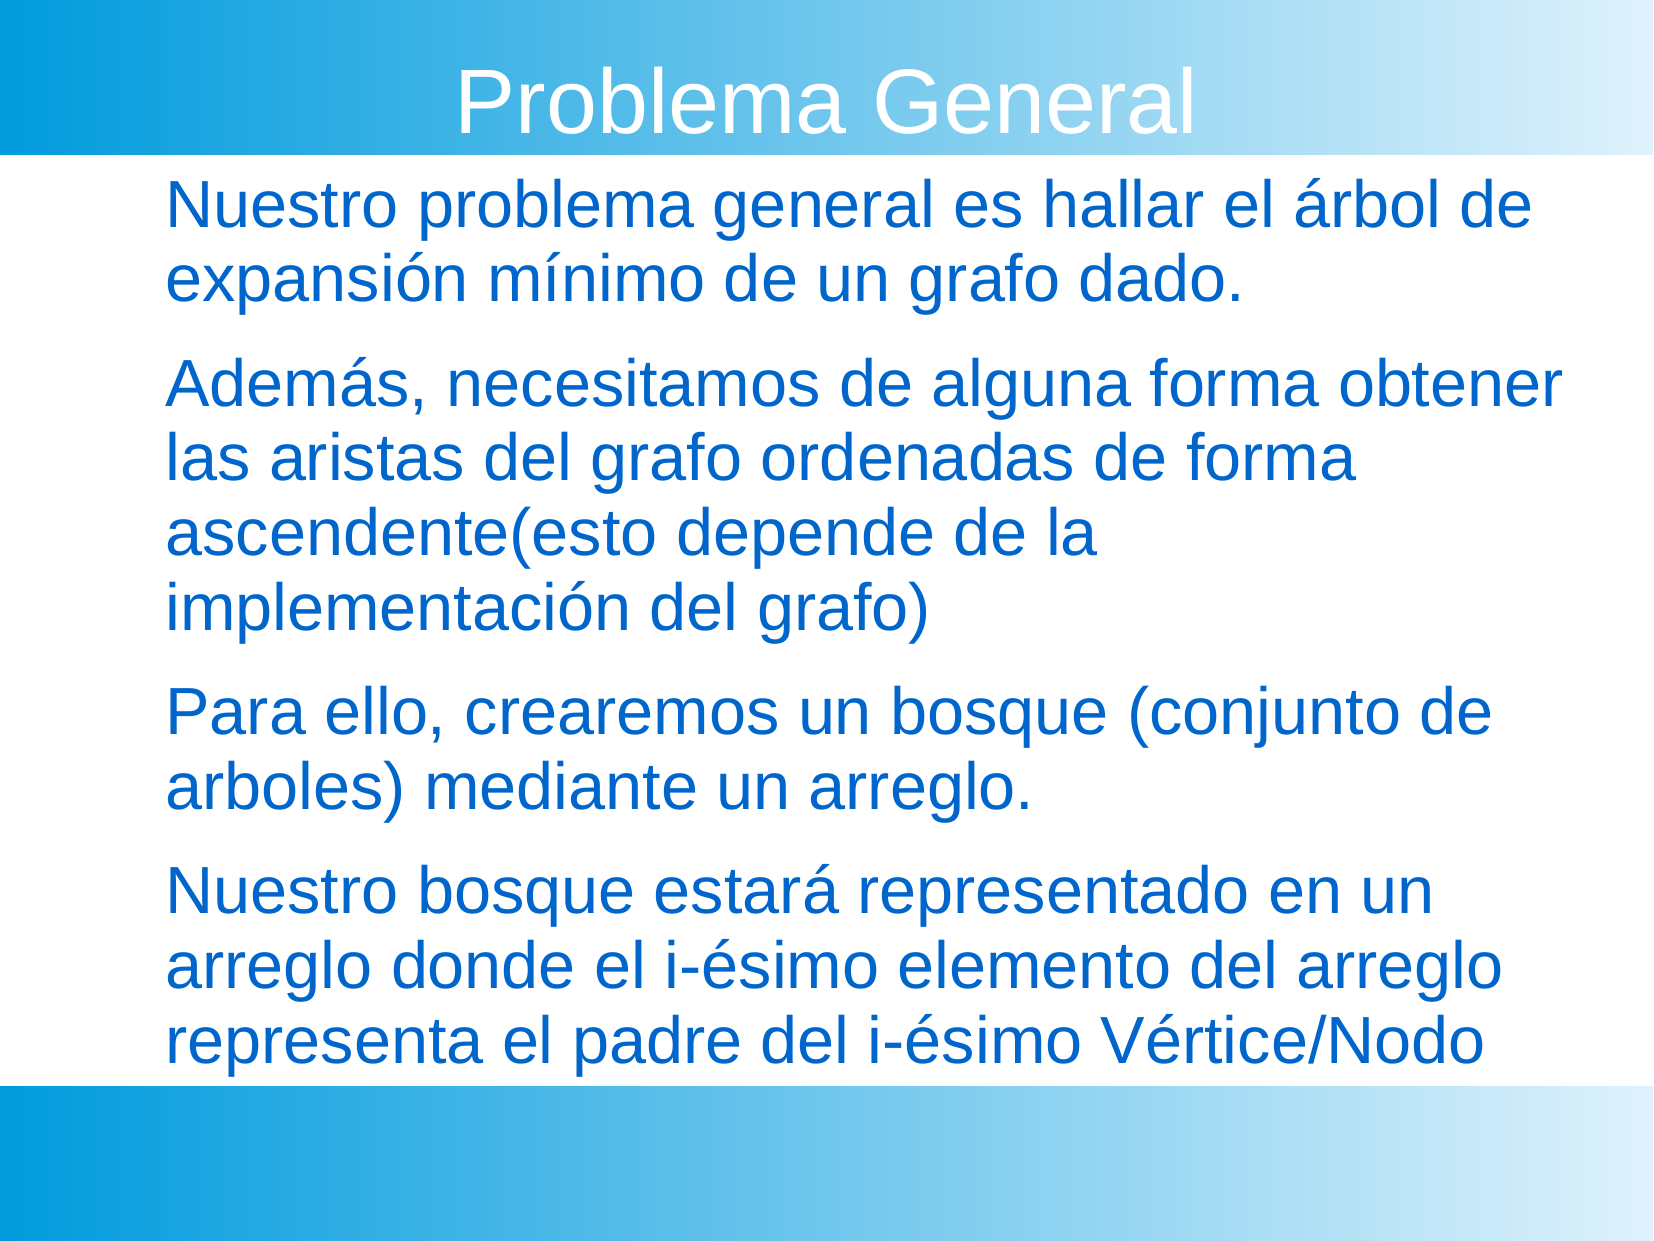

# Problema General
Nuestro problema general es hallar el árbol de expansión mínimo de un grafo dado.
Además, necesitamos de alguna forma obtener las aristas del grafo ordenadas de forma ascendente(esto depende de la implementación del grafo)
Para ello, crearemos un bosque (conjunto de arboles) mediante un arreglo.
Nuestro bosque estará representado en un arreglo donde el i-ésimo elemento del arreglo representa el padre del i-ésimo Vértice/Nodo